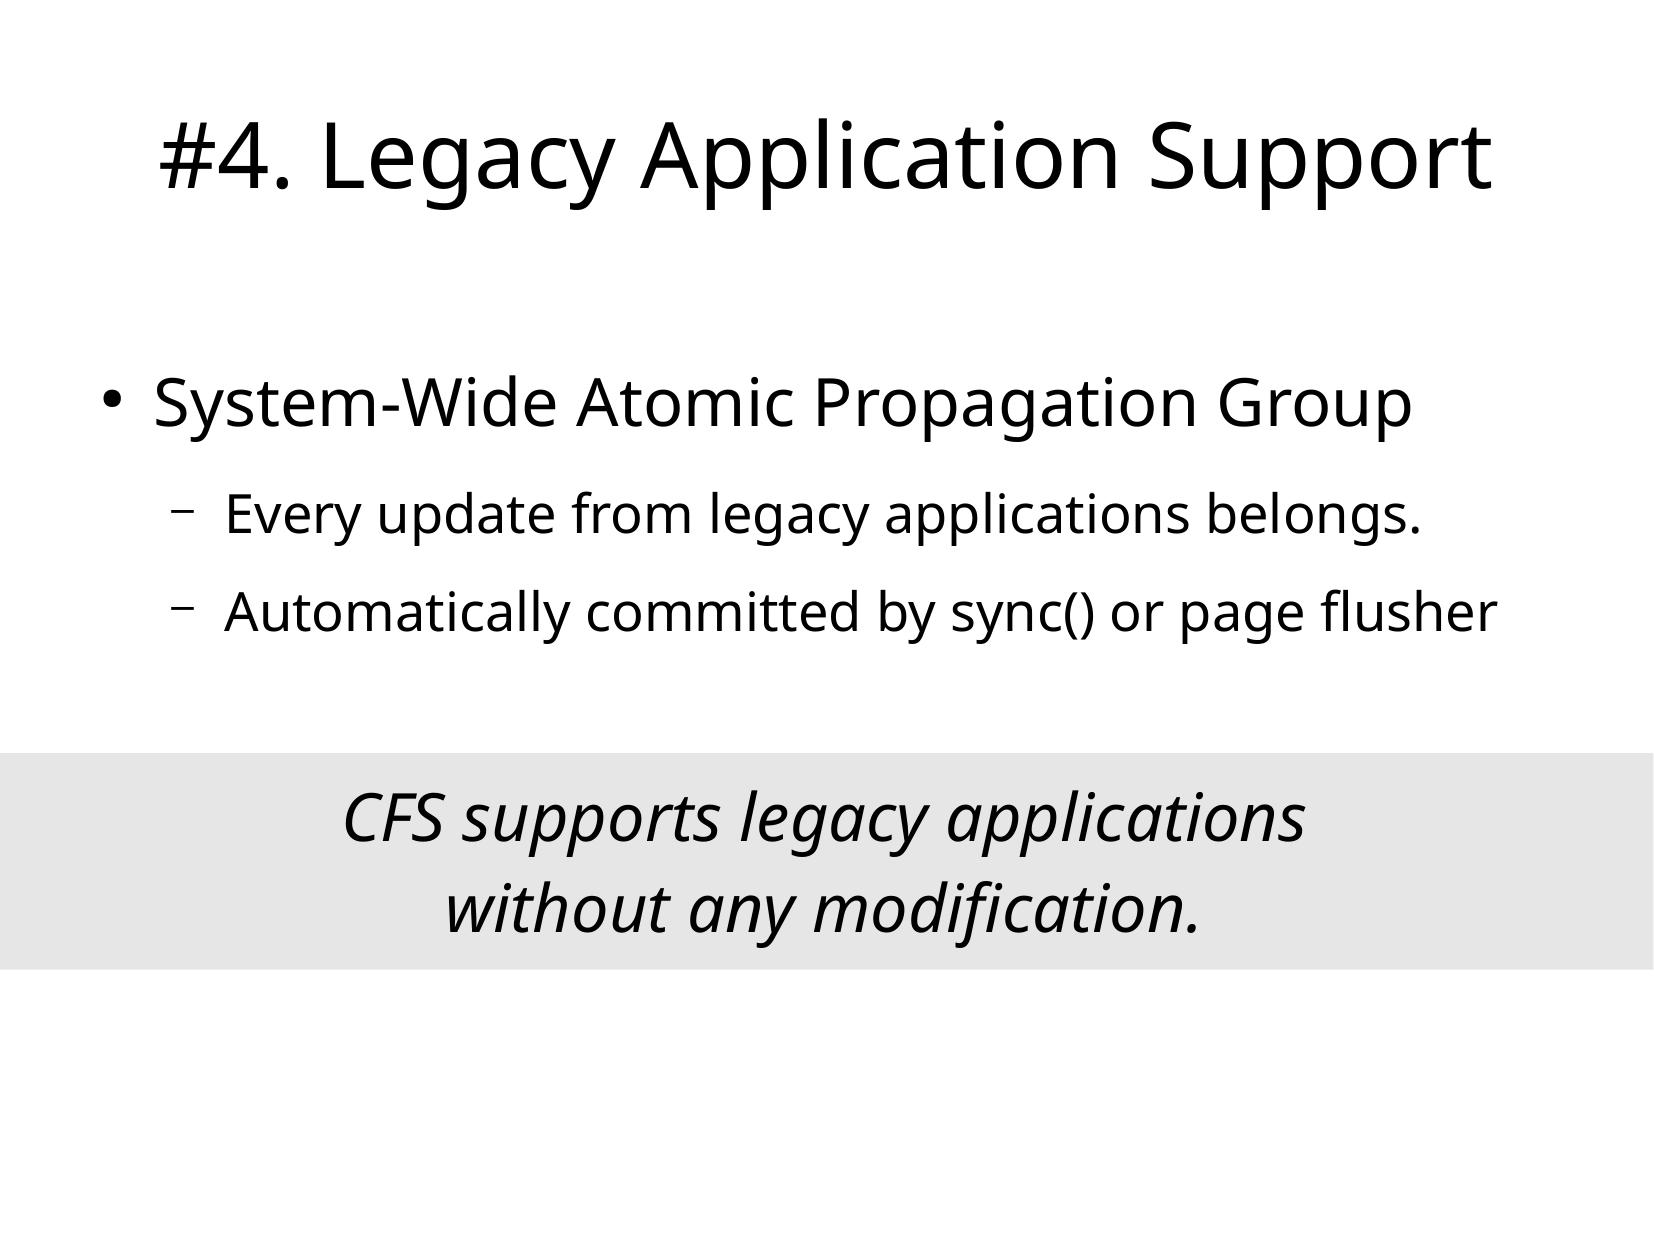

# #4. Legacy Application Support
System-Wide Atomic Propagation Group
Every update from legacy applications belongs.
Automatically committed by sync() or page flusher
CFS supports legacy applications
without any modification.